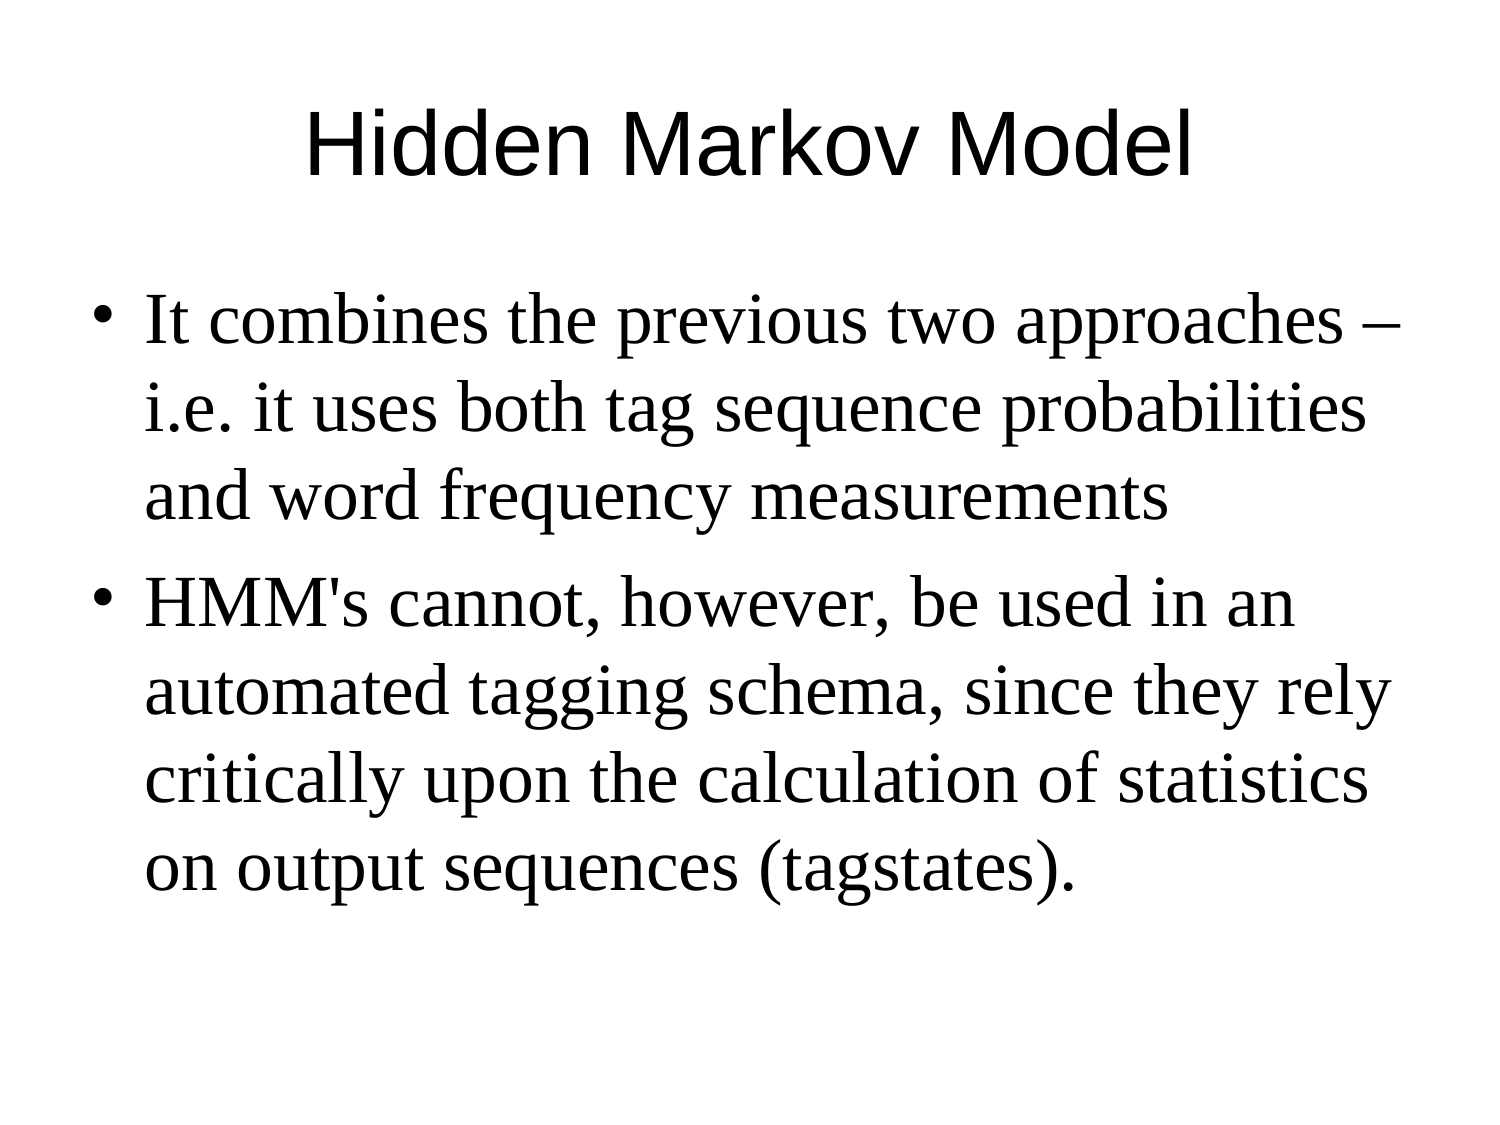

# Hidden Markov Model
It combines the previous two approaches –i.e. it uses both tag sequence probabilities and word frequency measurements
HMM's cannot, however, be used in an automated tagging schema, since they rely critically upon the calculation of statistics on output sequences (tagstates).